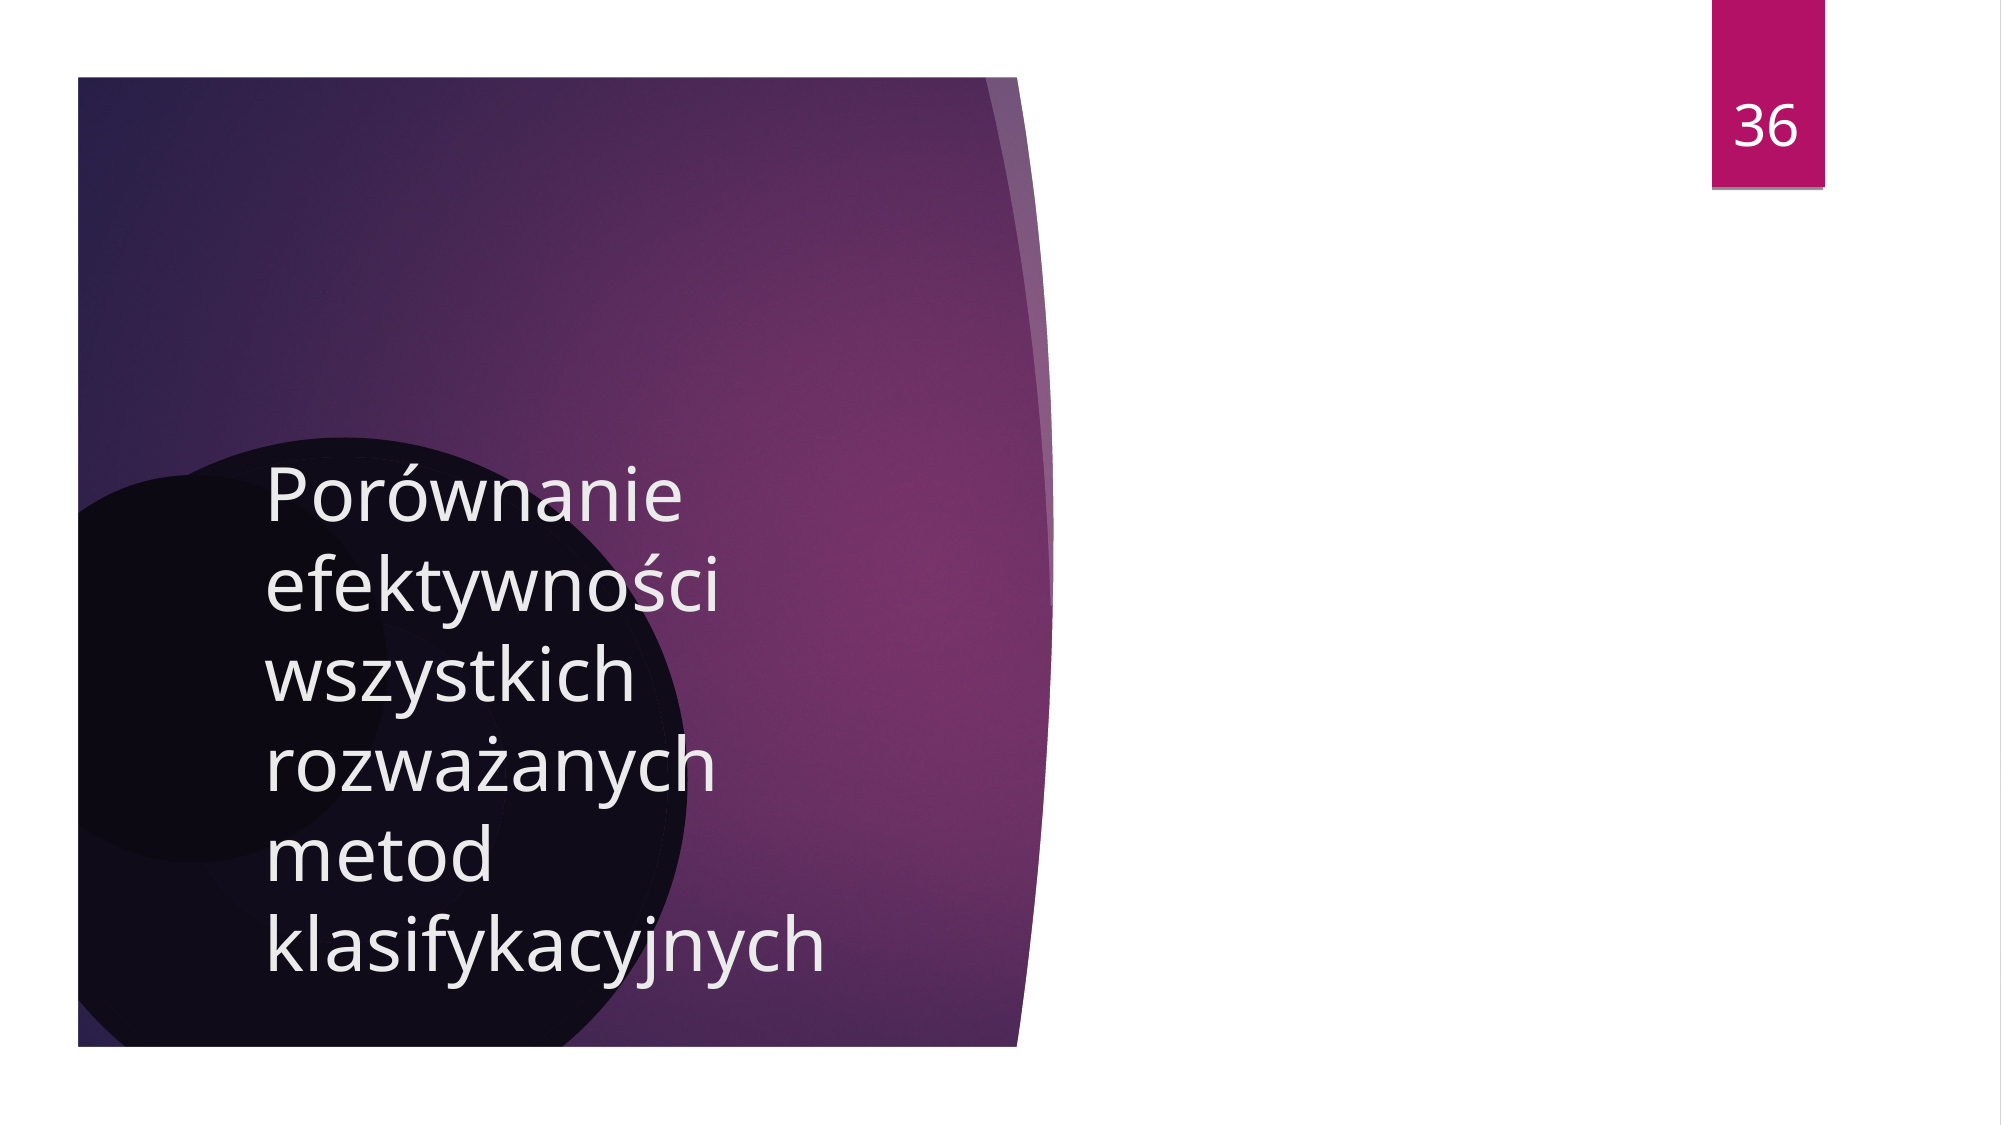

# Porównanie efektywności wszystkich rozważanych metod klasifykacyjnych